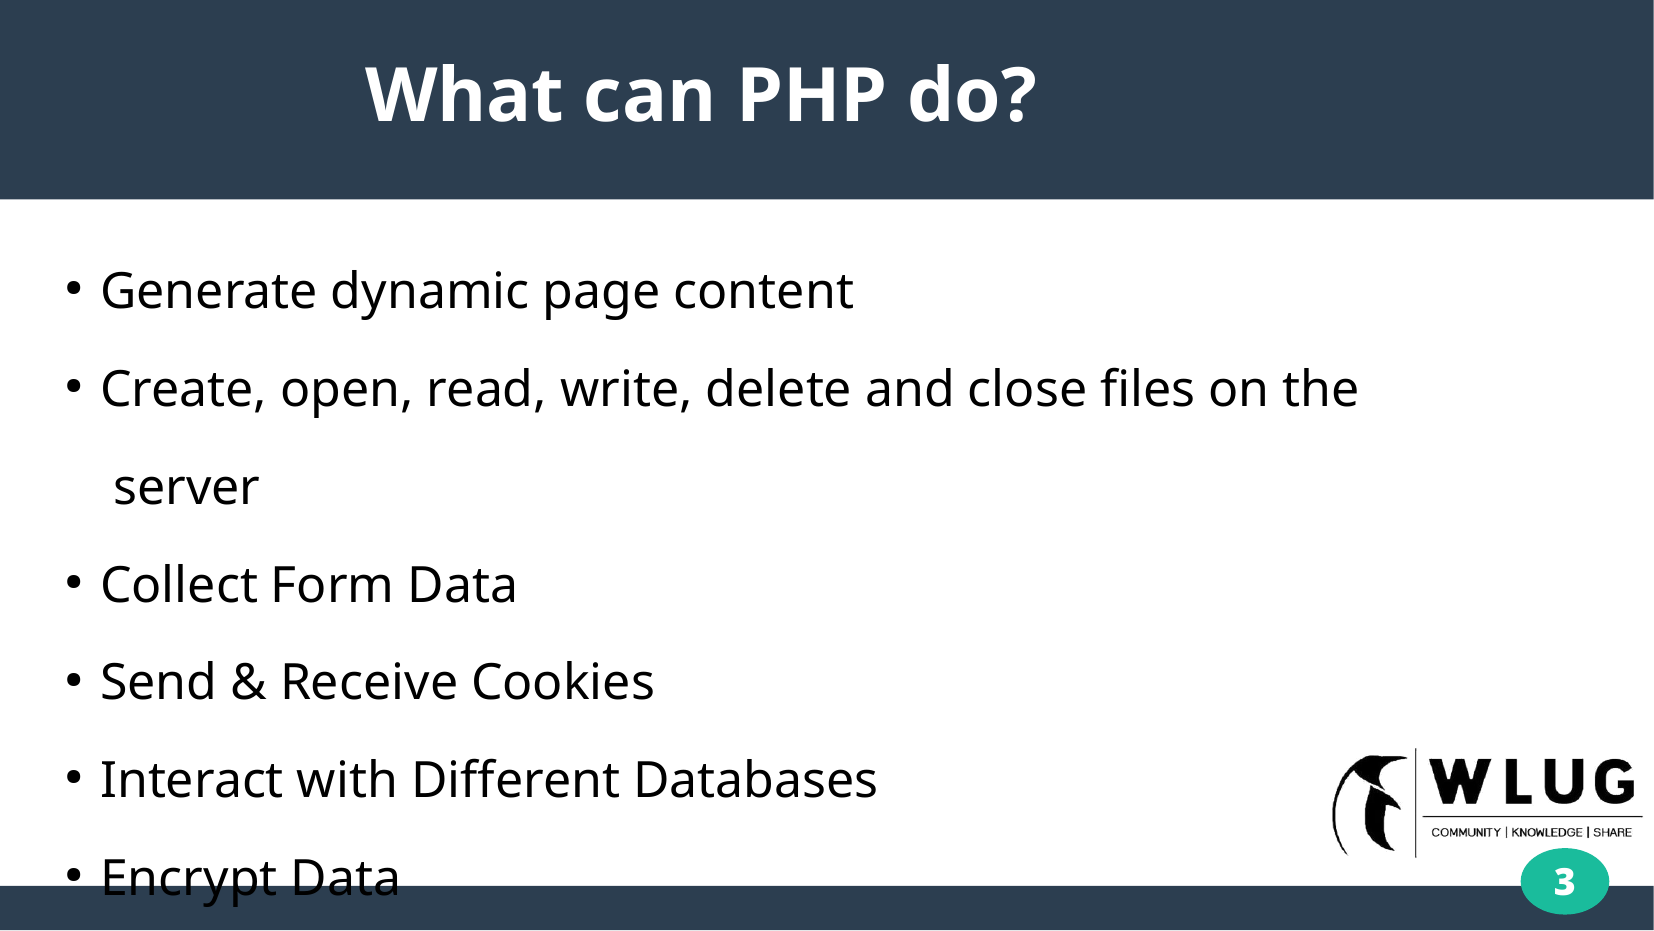

What can PHP do?
Generate dynamic page content
Create, open, read, write, delete and close files on the
 server
Collect Form Data
Send & Receive Cookies
Interact with Different Databases
Encrypt Data
3